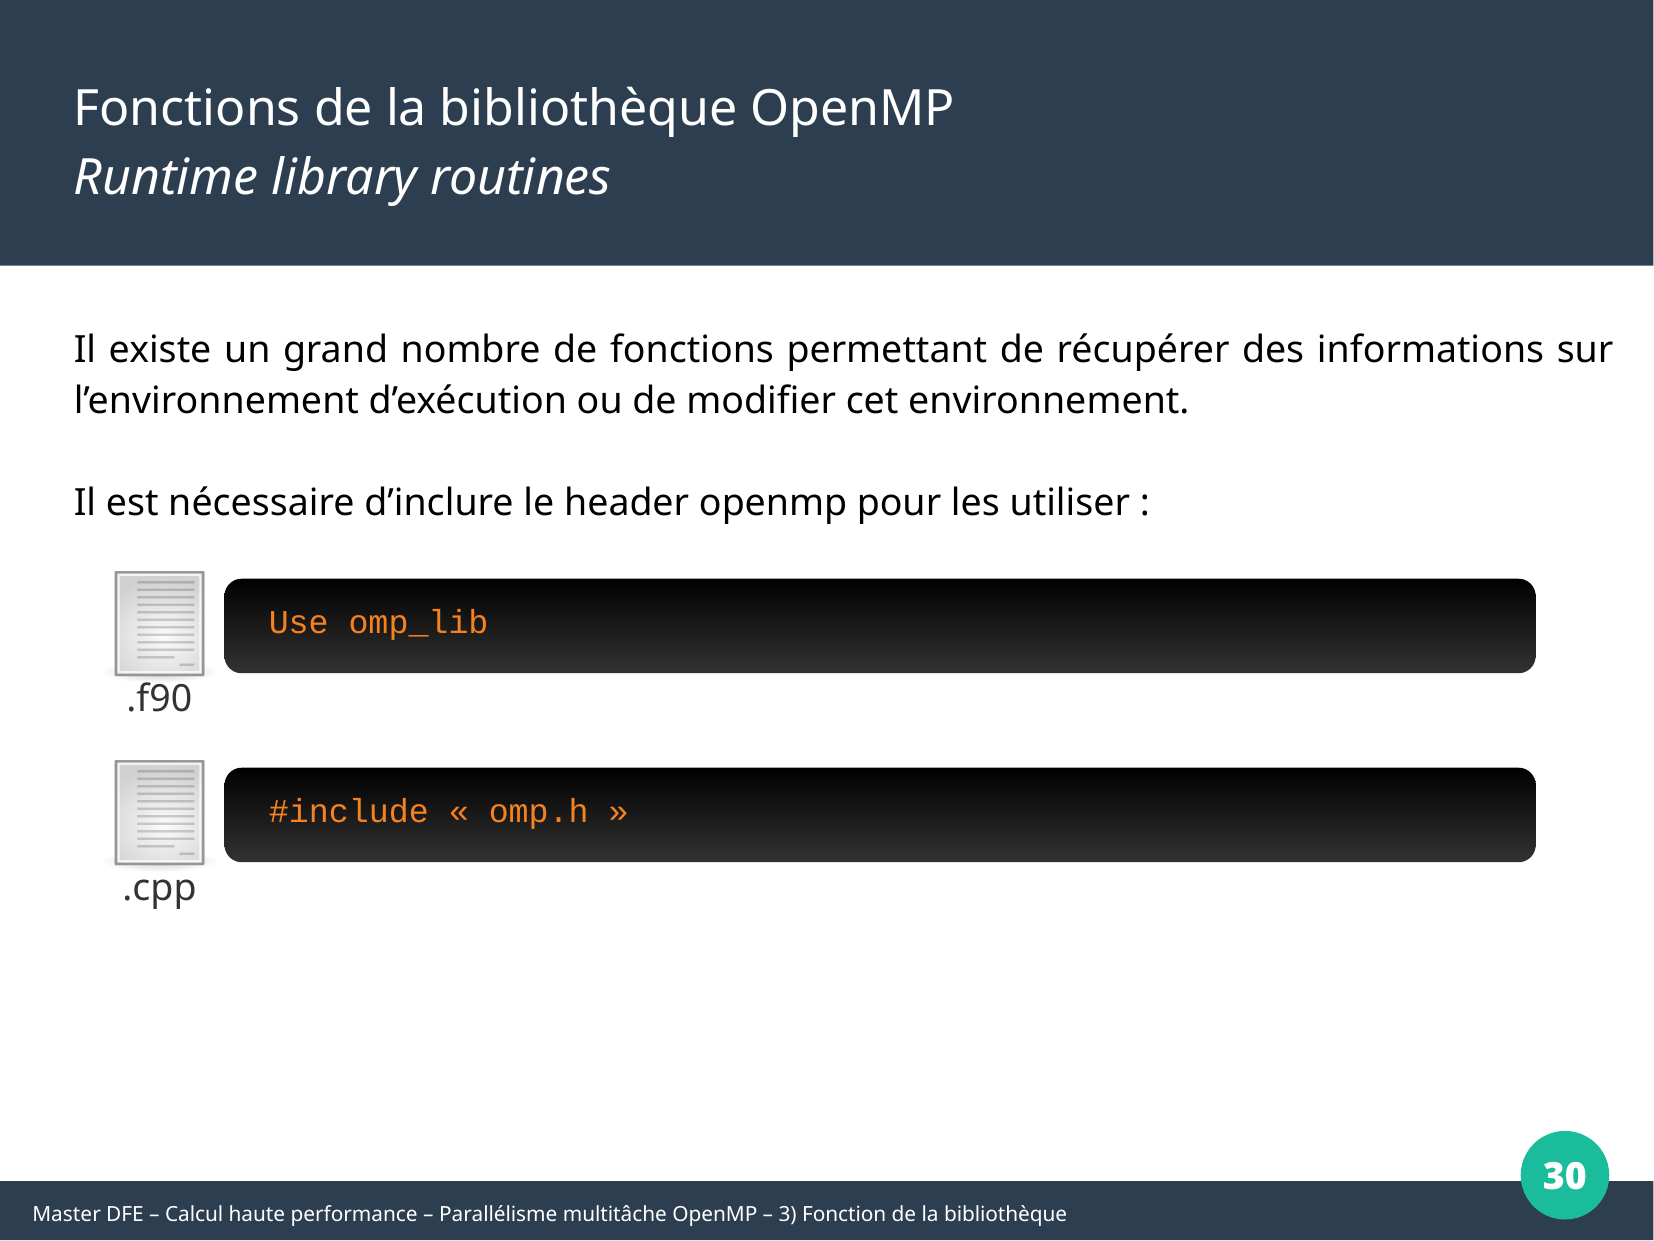

Fonctions de la bibliothèque OpenMP
Runtime library routines
Il existe un grand nombre de fonctions permettant de récupérer des informations sur l’environnement d’exécution ou de modifier cet environnement.
Il est nécessaire d’inclure le header openmp pour les utiliser :
Use omp_lib
.f90
#include « omp.h »
.cpp
30
Master DFE – Calcul haute performance – Parallélisme multitâche OpenMP – 3) Fonction de la bibliothèque